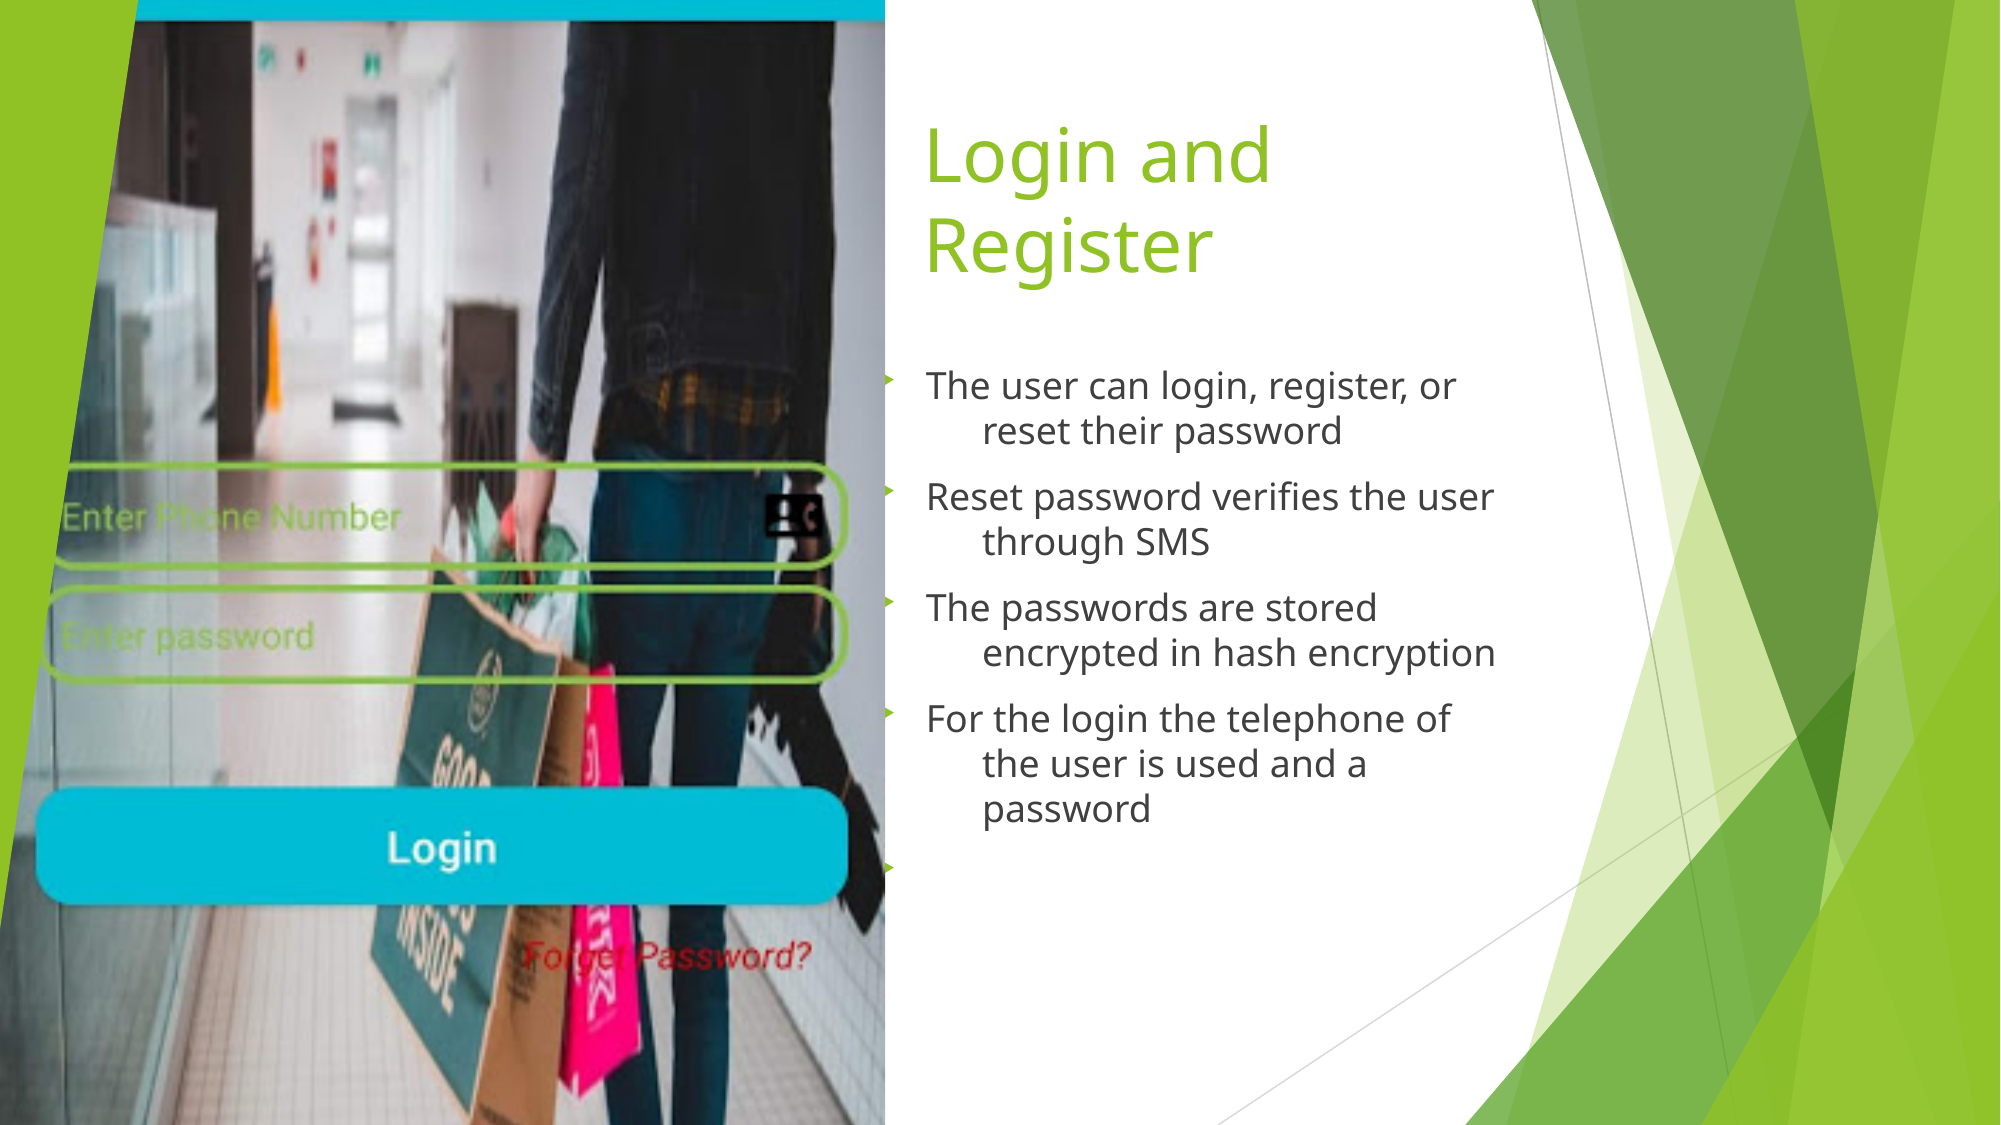

# Login and Register
The user can login, register, or reset their password
Reset password verifies the user through SMS
The passwords are stored encrypted in hash encryption
For the login the telephone of the user is used and a password